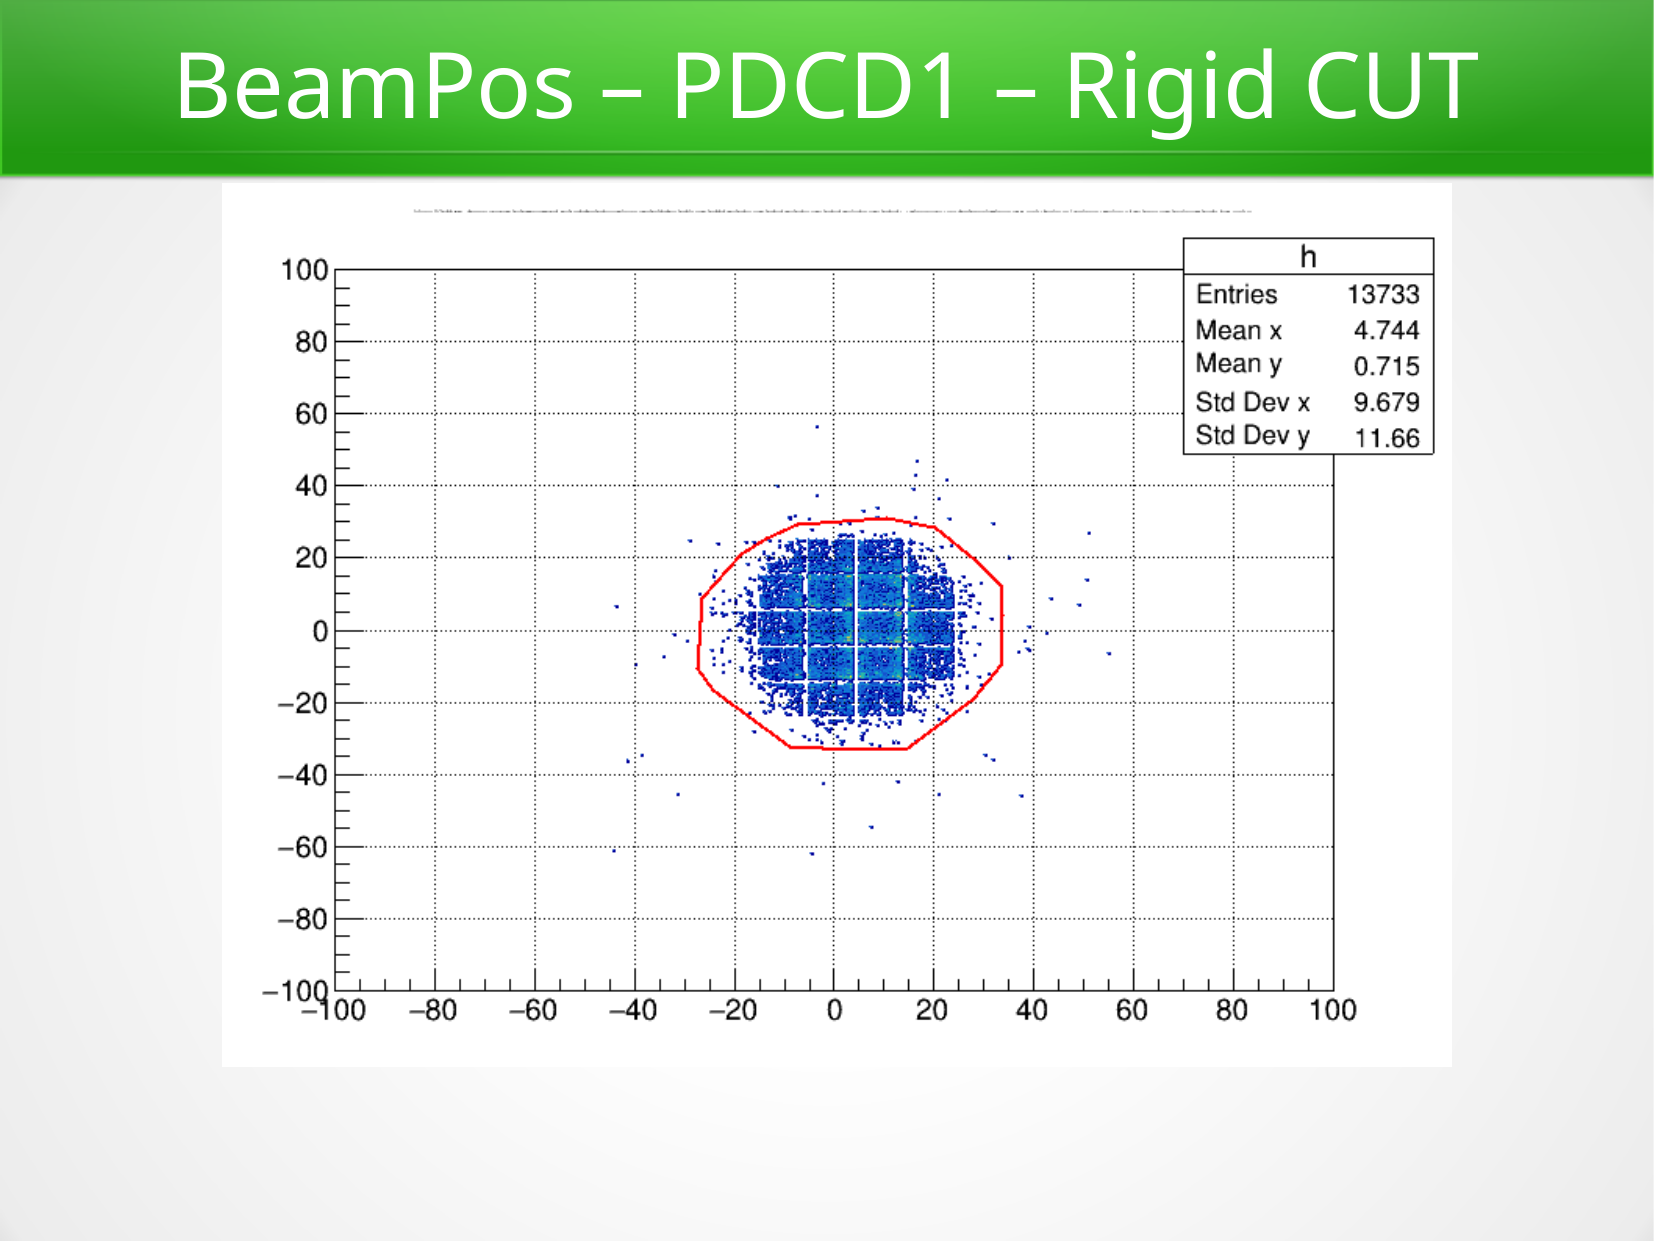

# BeamPos – PDCD1 – Rigid CUT